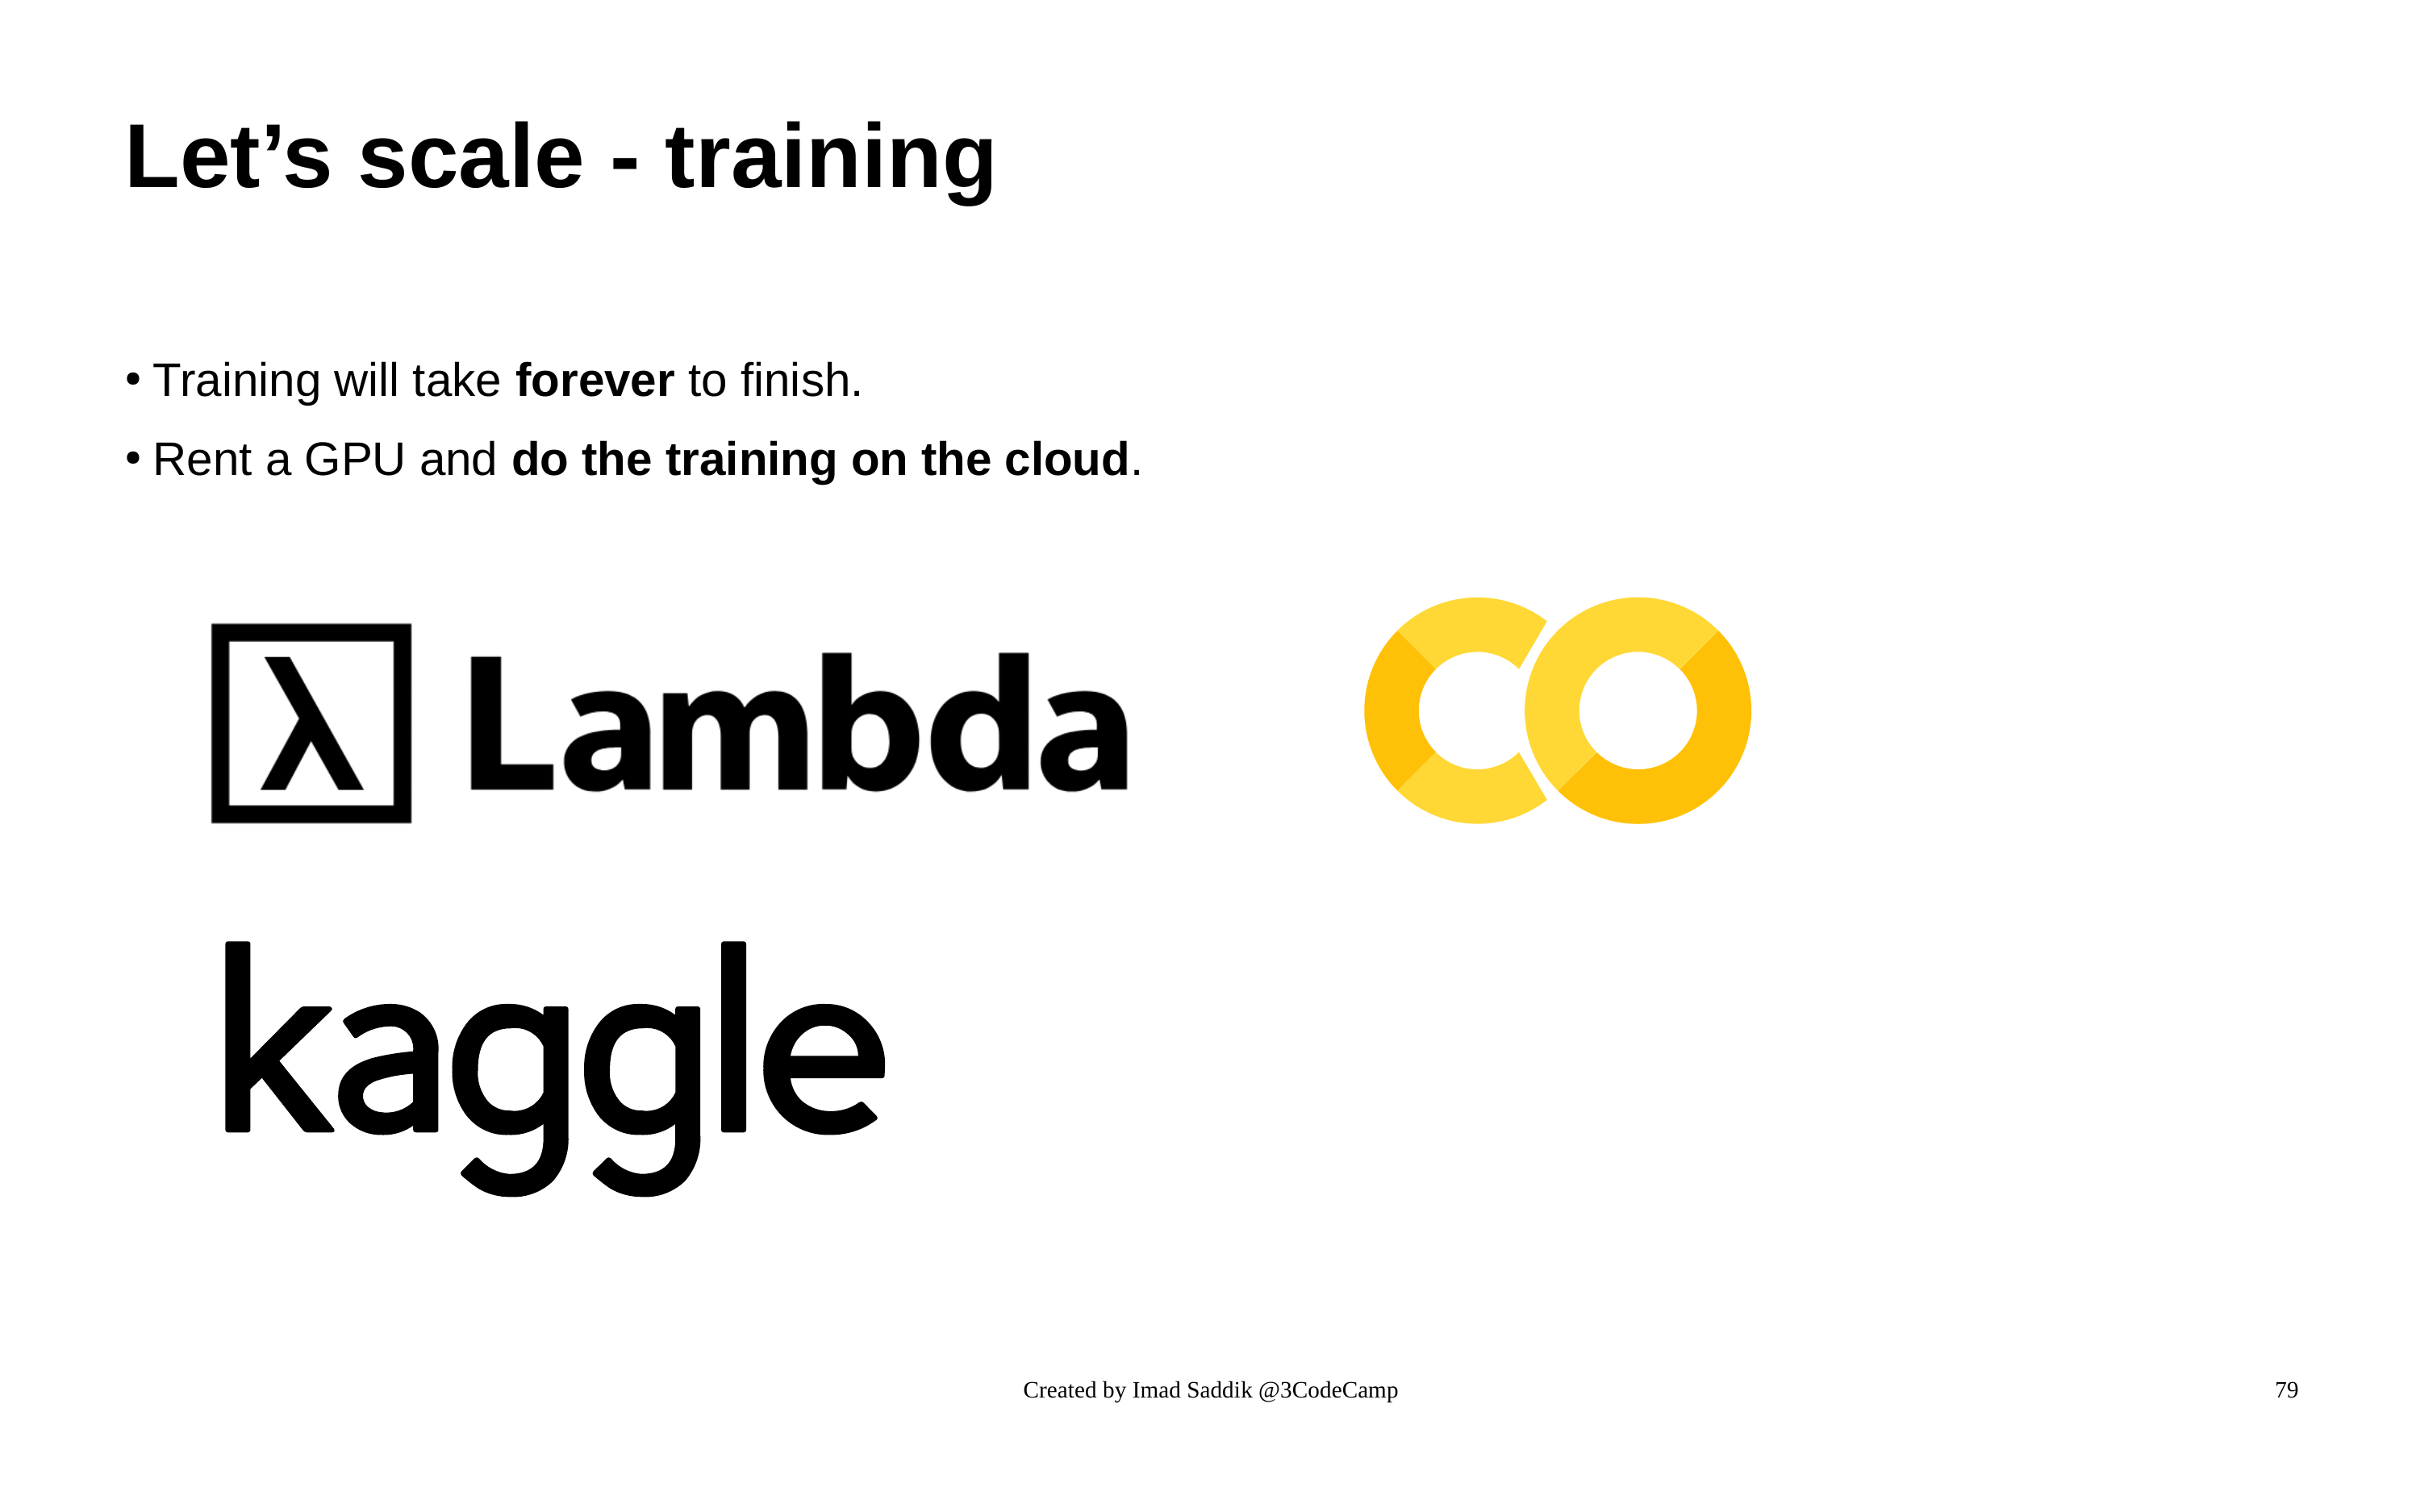

Let’s scale - training
Training will take forever to finish.
Rent a GPU and do the training on the cloud.
Created by Imad Saddik @3CodeCamp
79